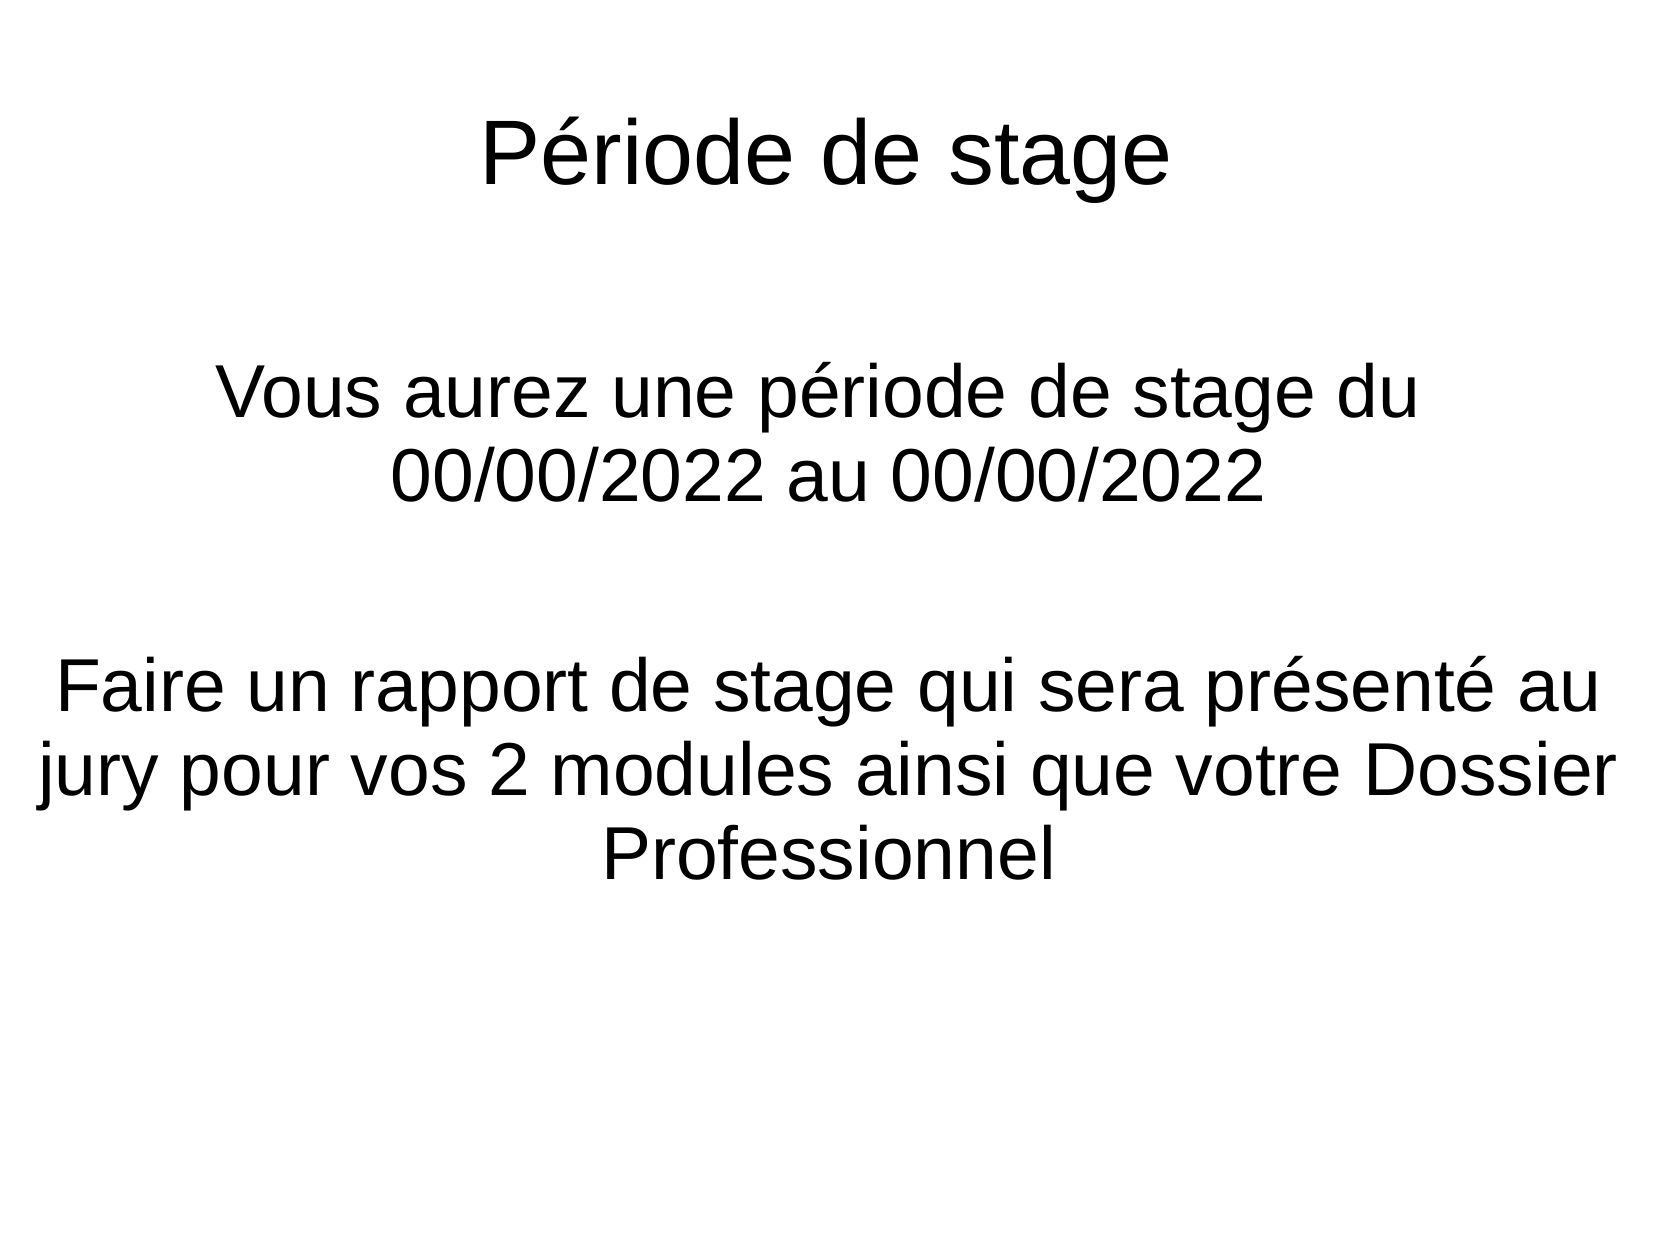

# Période de stage
Vous aurez une période de stage du
00/00/2022 au 00/00/2022
Faire un rapport de stage qui sera présenté au
jury pour vos 2 modules ainsi que votre Dossier
Professionnel